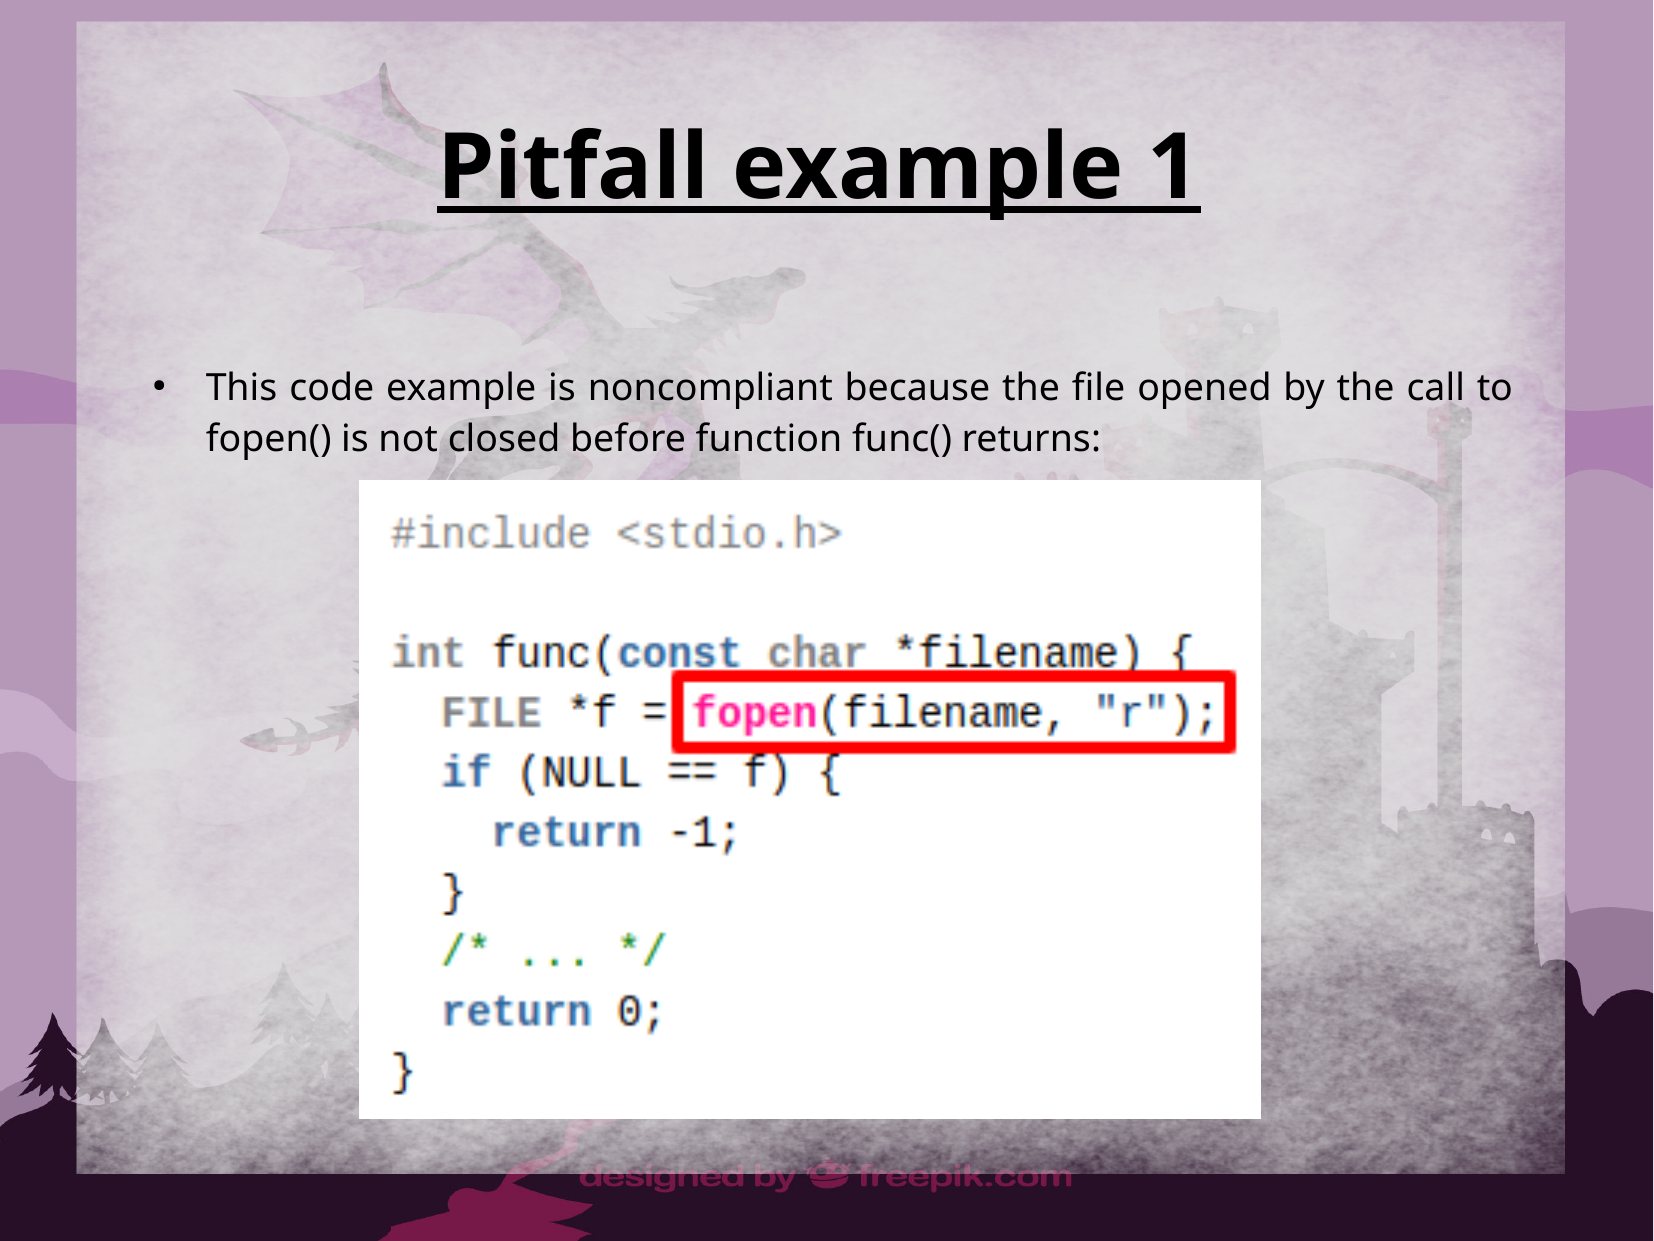

# Pitfall example 1
This code example is noncompliant because the file opened by the call to fopen() is not closed before function func() returns: